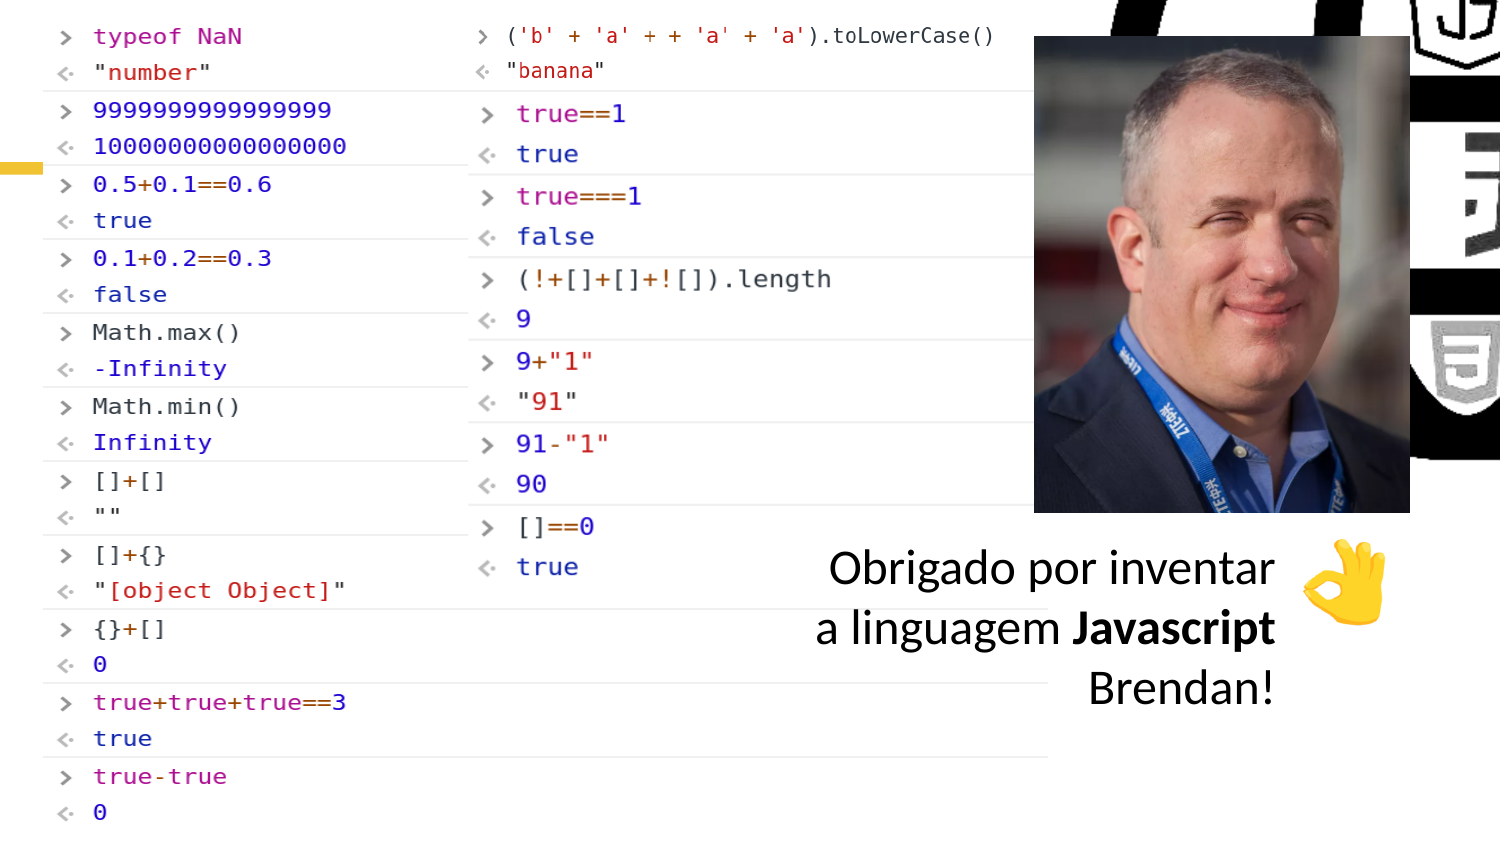

Obrigado por inventar
a linguagem Javascript
Brendan!